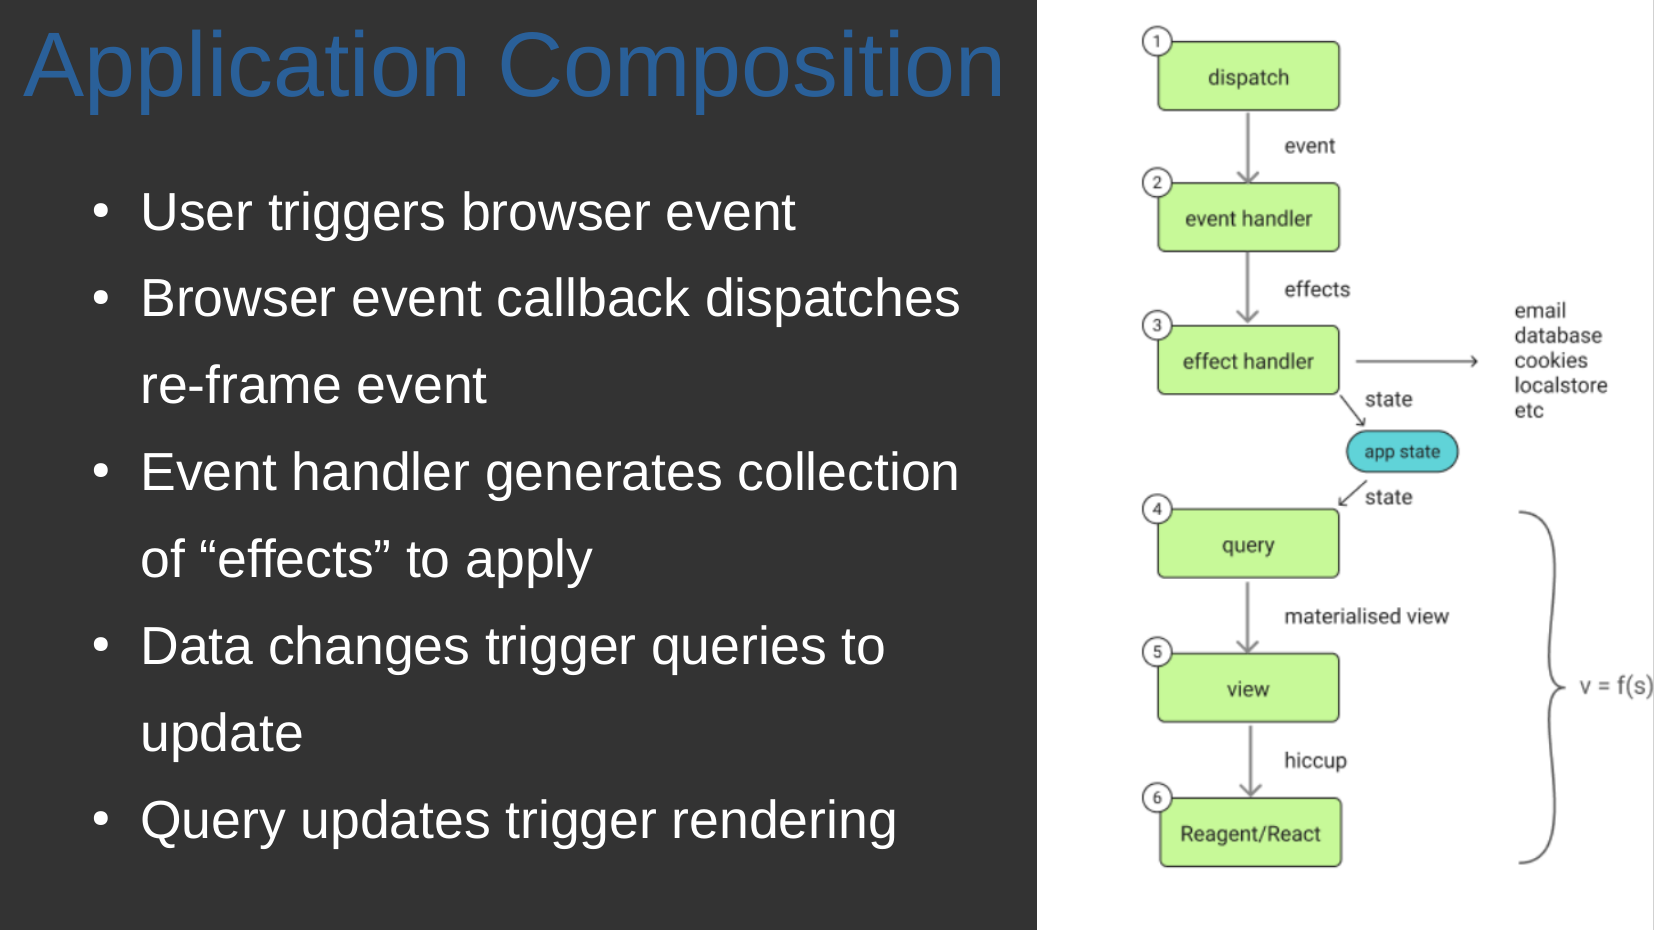

# Application Composition
User triggers browser event
Browser event callback dispatches
re-frame event
Event handler generates collection
of “effects” to apply
Data changes trigger queries to
update
Query updates trigger rendering